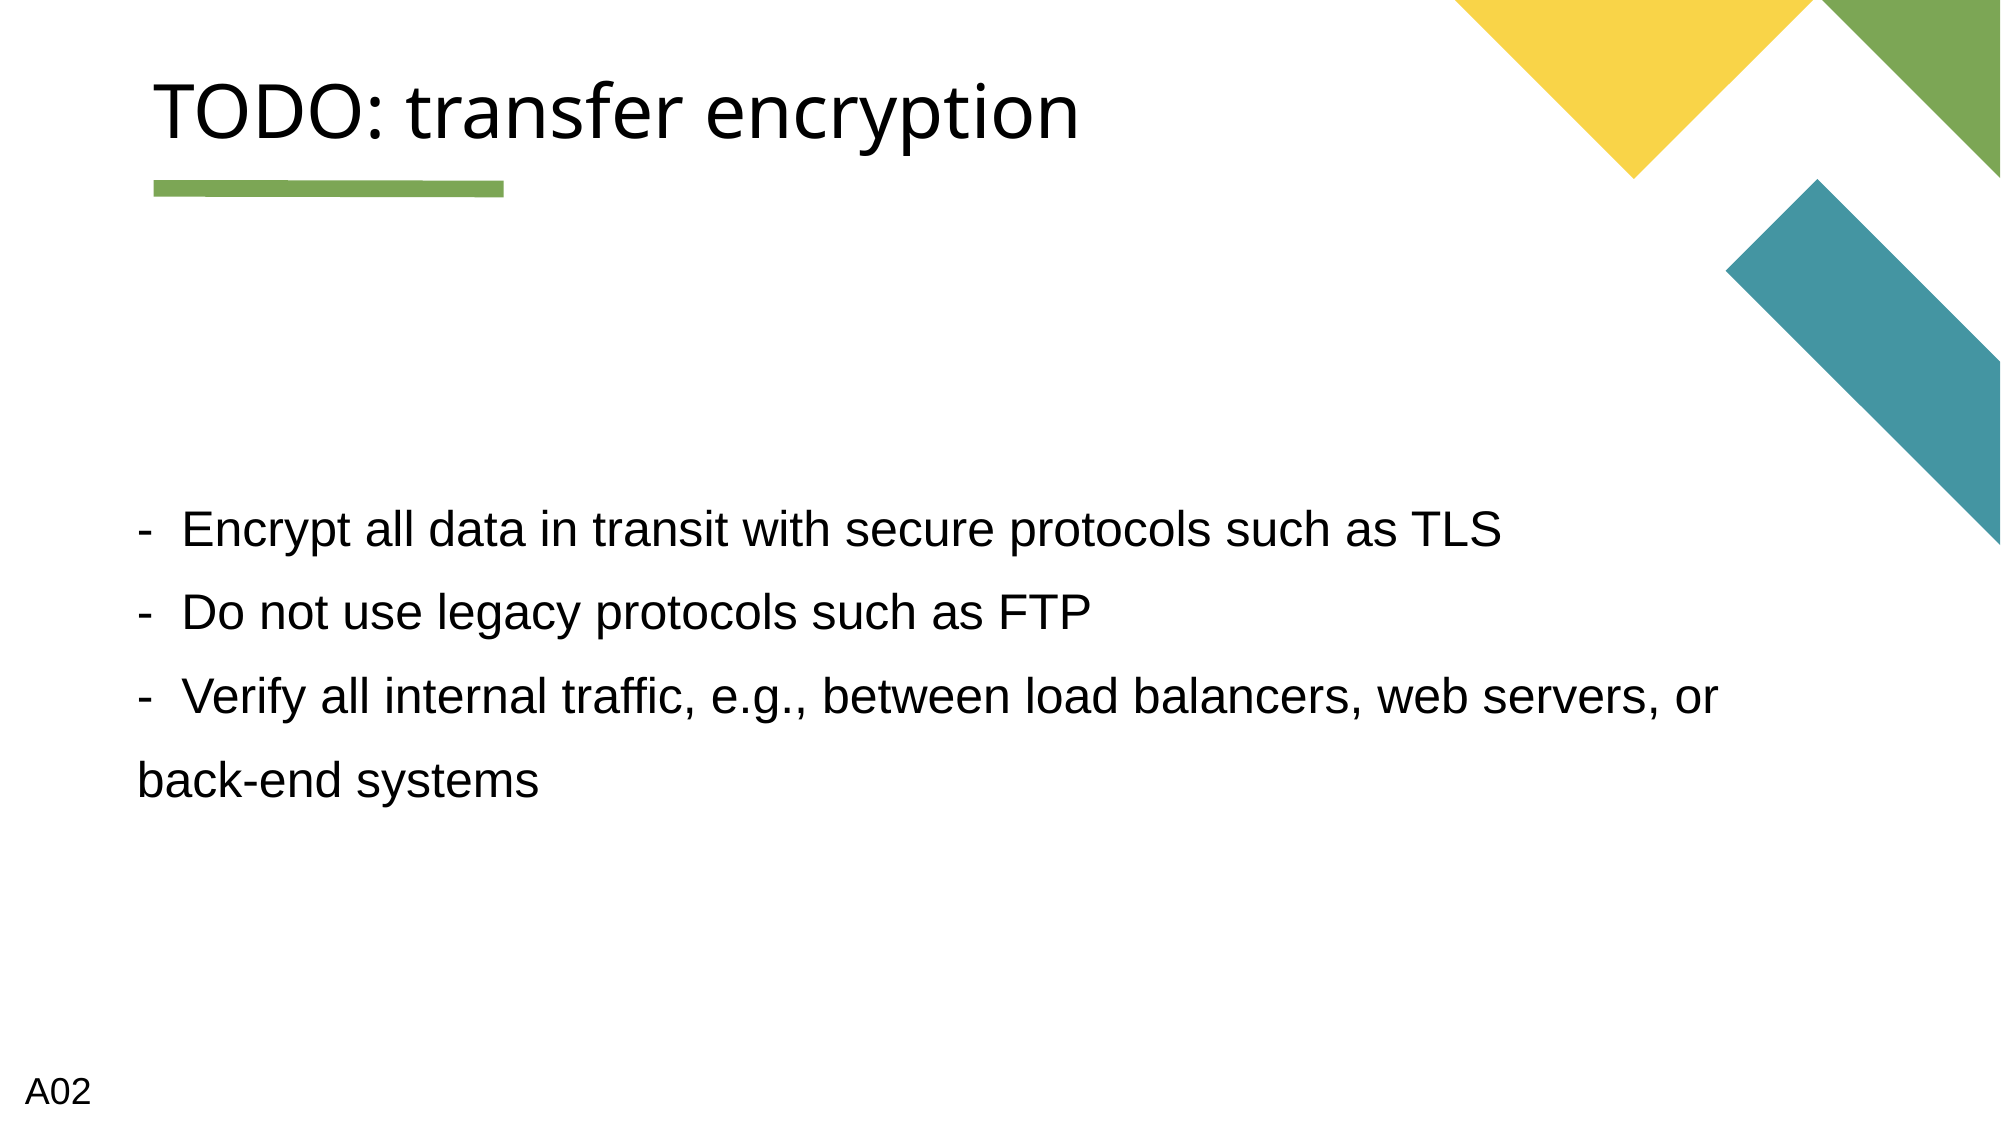

# TODO: transfer encryption
- Encrypt all data in transit with secure protocols such as TLS
- Do not use legacy protocols such as FTP
- Verify all internal traffic, e.g., between load balancers, web servers, or back-end systems
A02